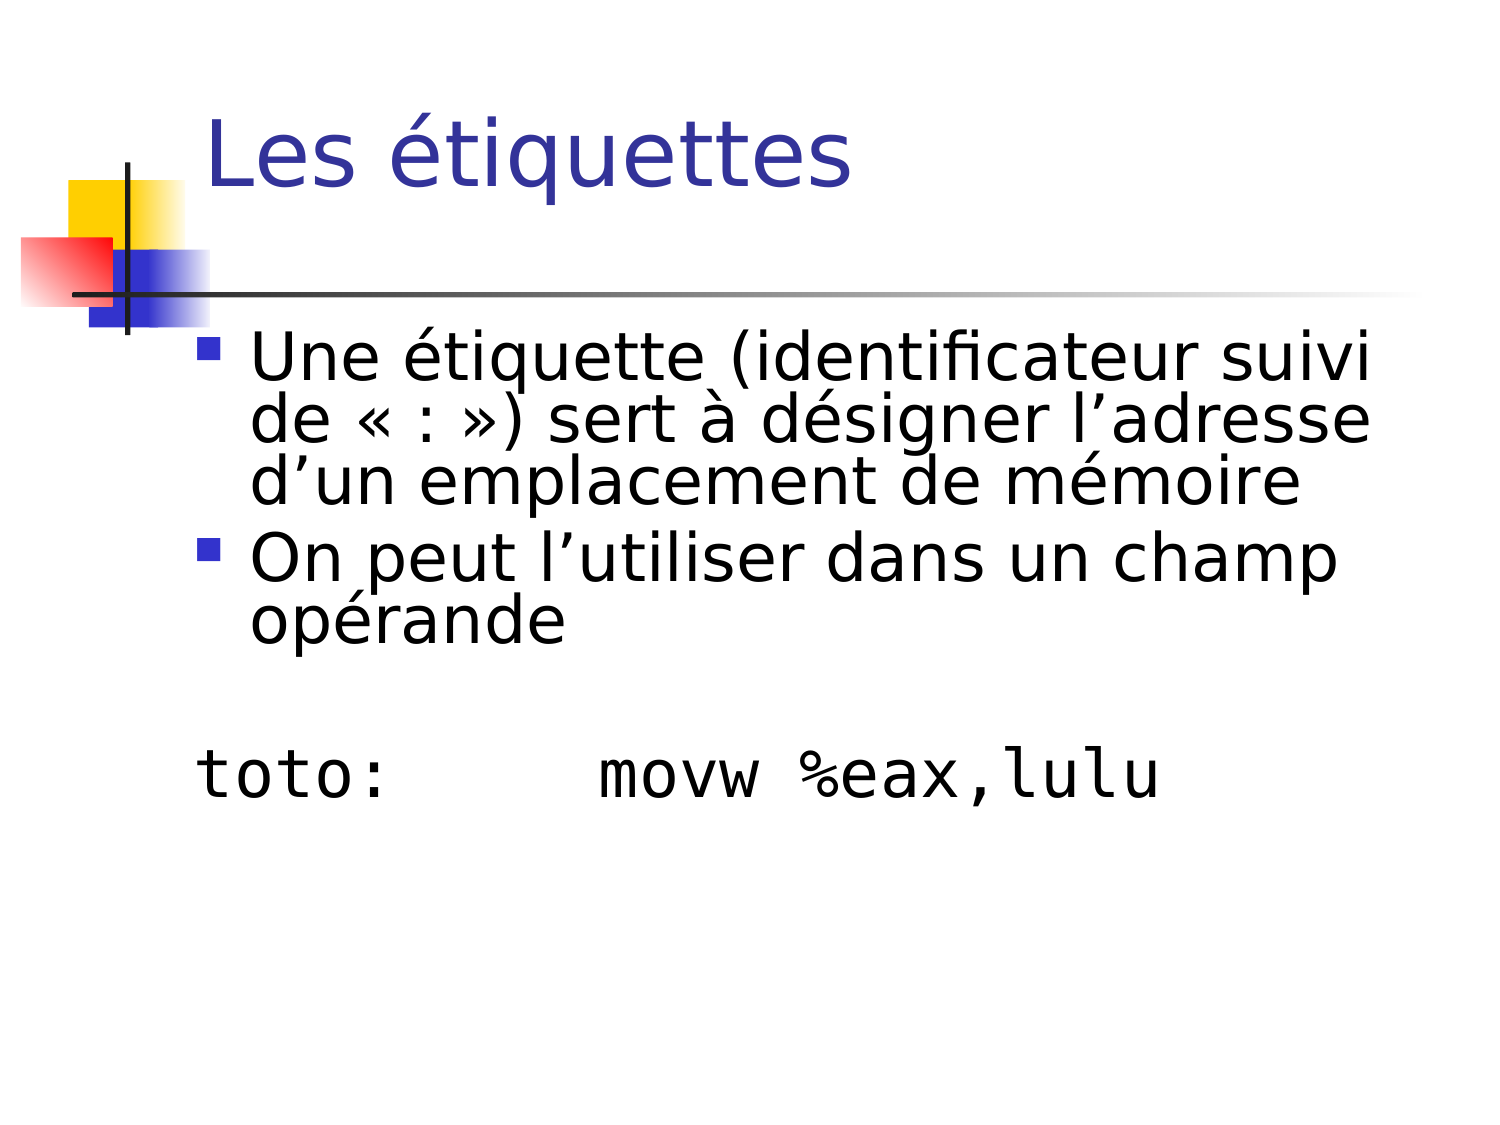

# Les étiquettes
Une étiquette (identificateur suivi de « : ») sert à désigner l’adresse d’un emplacement de mémoire
On peut l’utiliser dans un champ opérande
toto:	 movw %eax,lulu